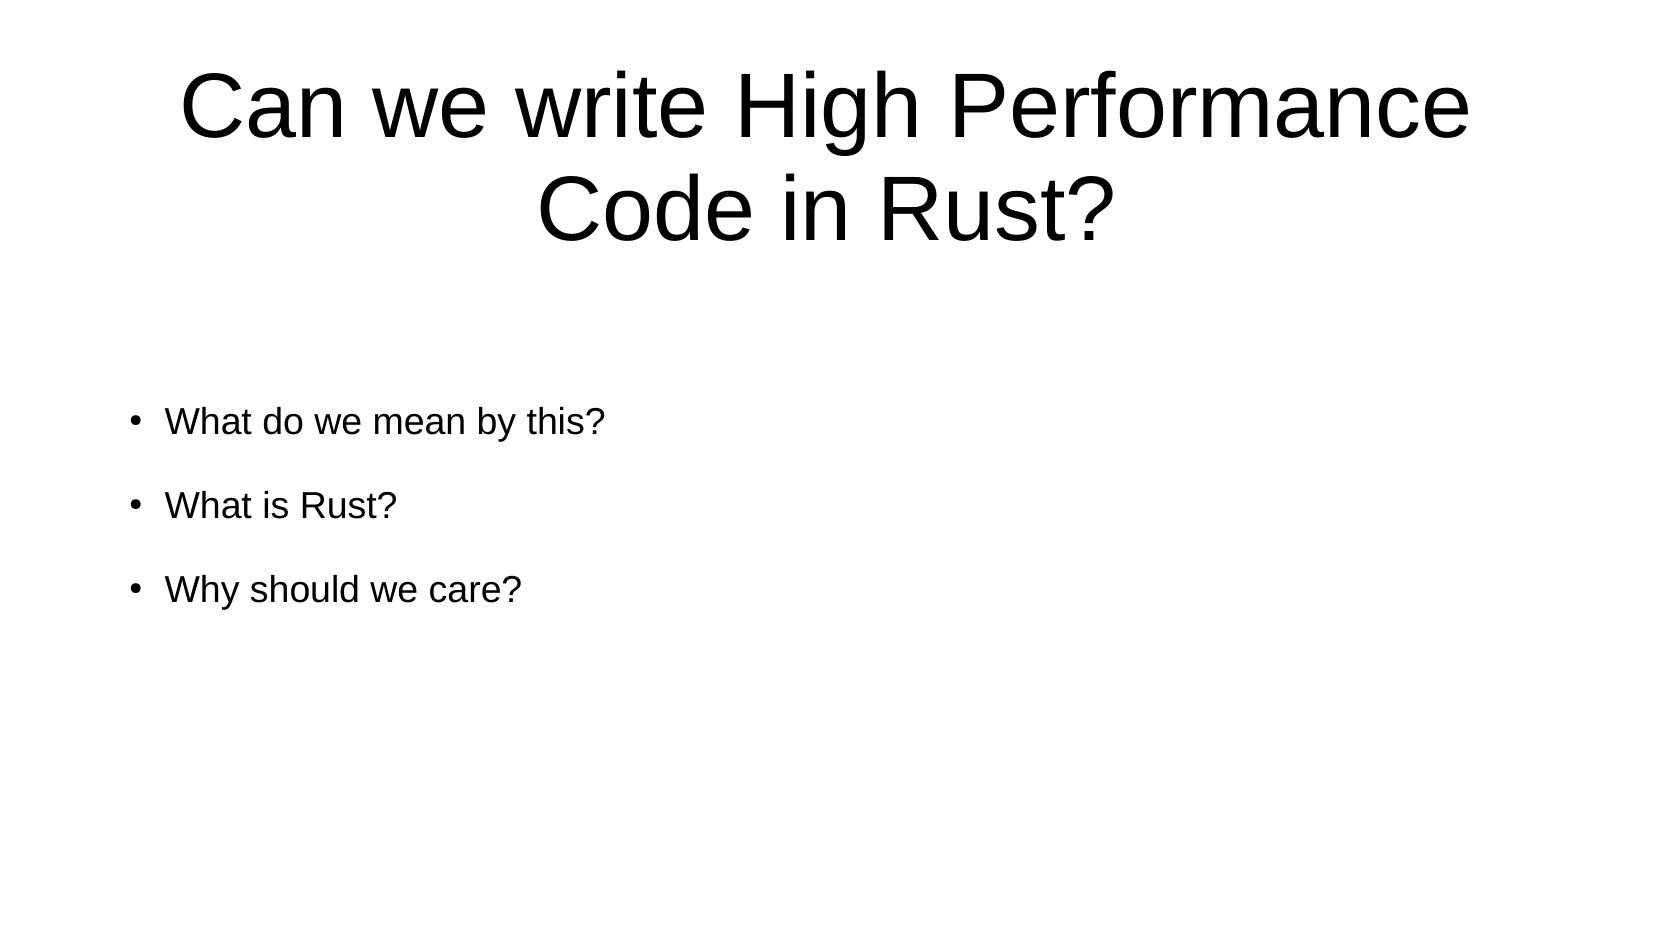

# Can we write High Performance Code in Rust?
What do we mean by this?
What is Rust?
Why should we care?